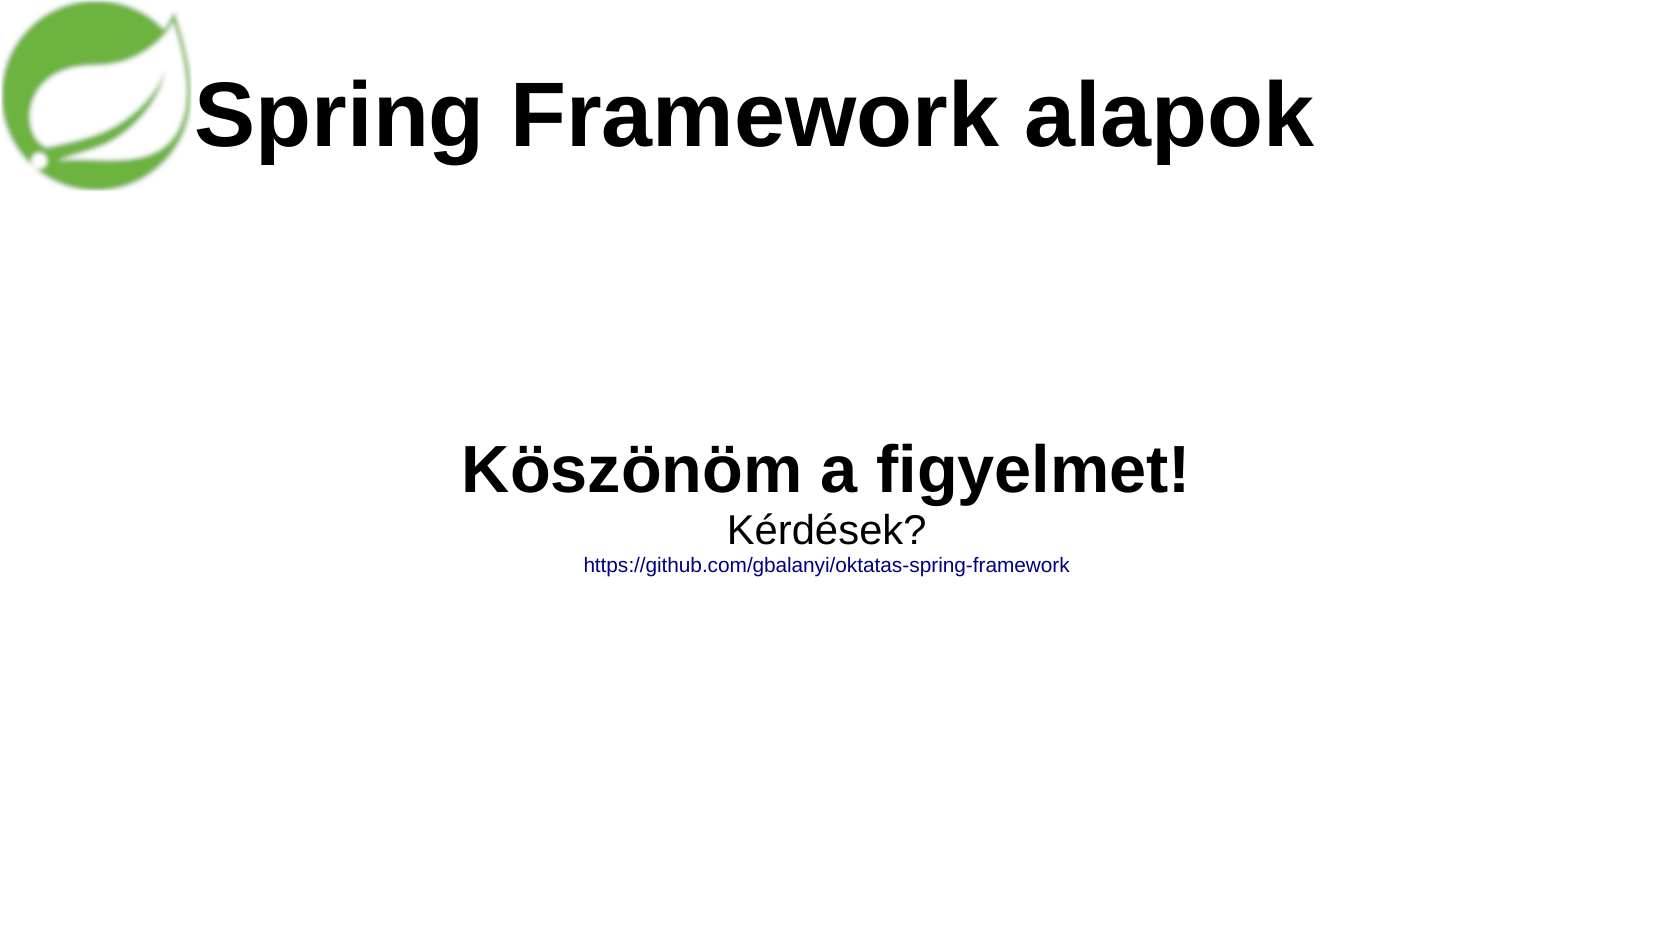

# Spring Framework alapok
Köszönöm a figyelmet!
Kérdések?
https://github.com/gbalanyi/oktatas-spring-framework